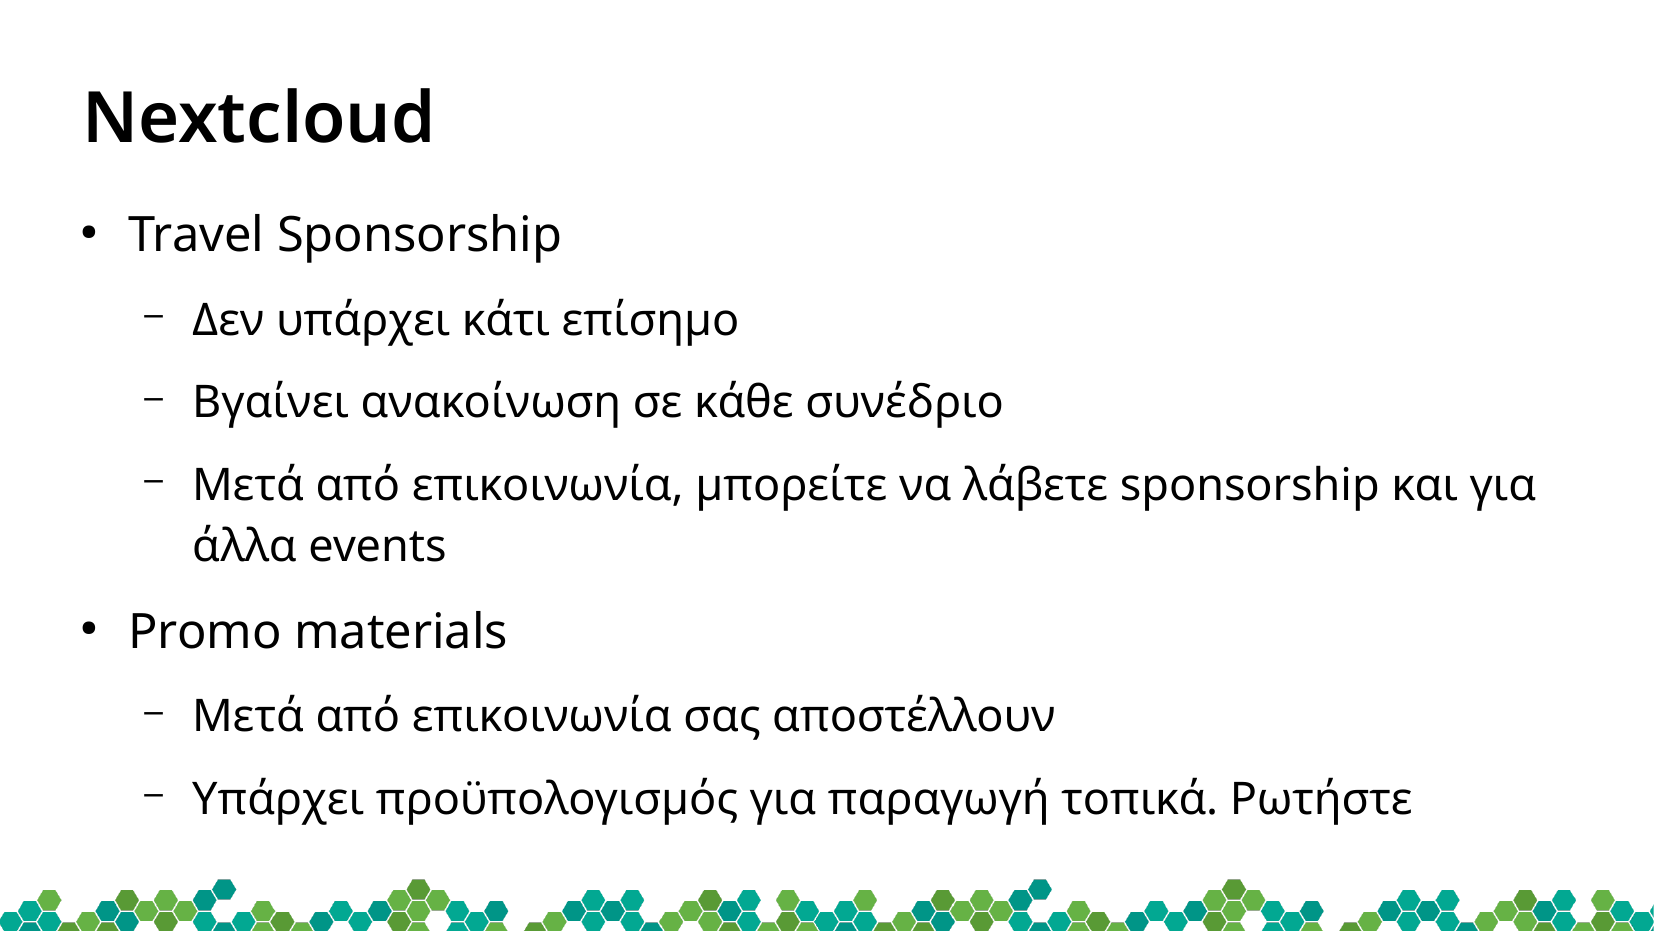

# Nextcloud
Travel Sponsorship
Δεν υπάρχει κάτι επίσημο
Βγαίνει ανακοίνωση σε κάθε συνέδριο
Μετά από επικοινωνία, μπορείτε να λάβετε sponsorship και για άλλα events
Promo materials
Μετά από επικοινωνία σας αποστέλλουν
Υπάρχει προϋπολογισμός για παραγωγή τοπικά. Ρωτήστε